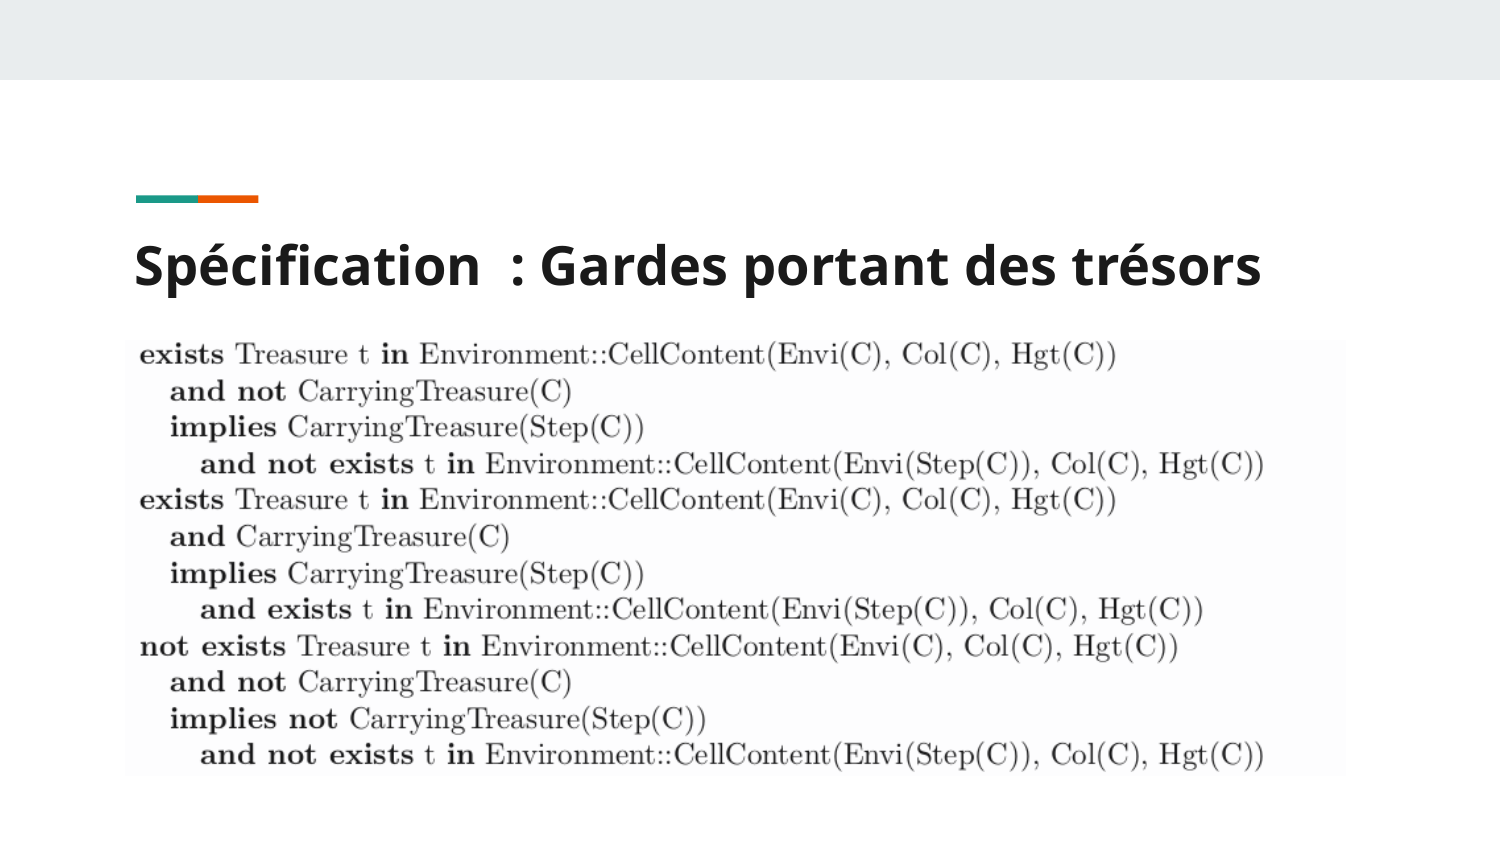

# Spécification : Gardes portant des trésors